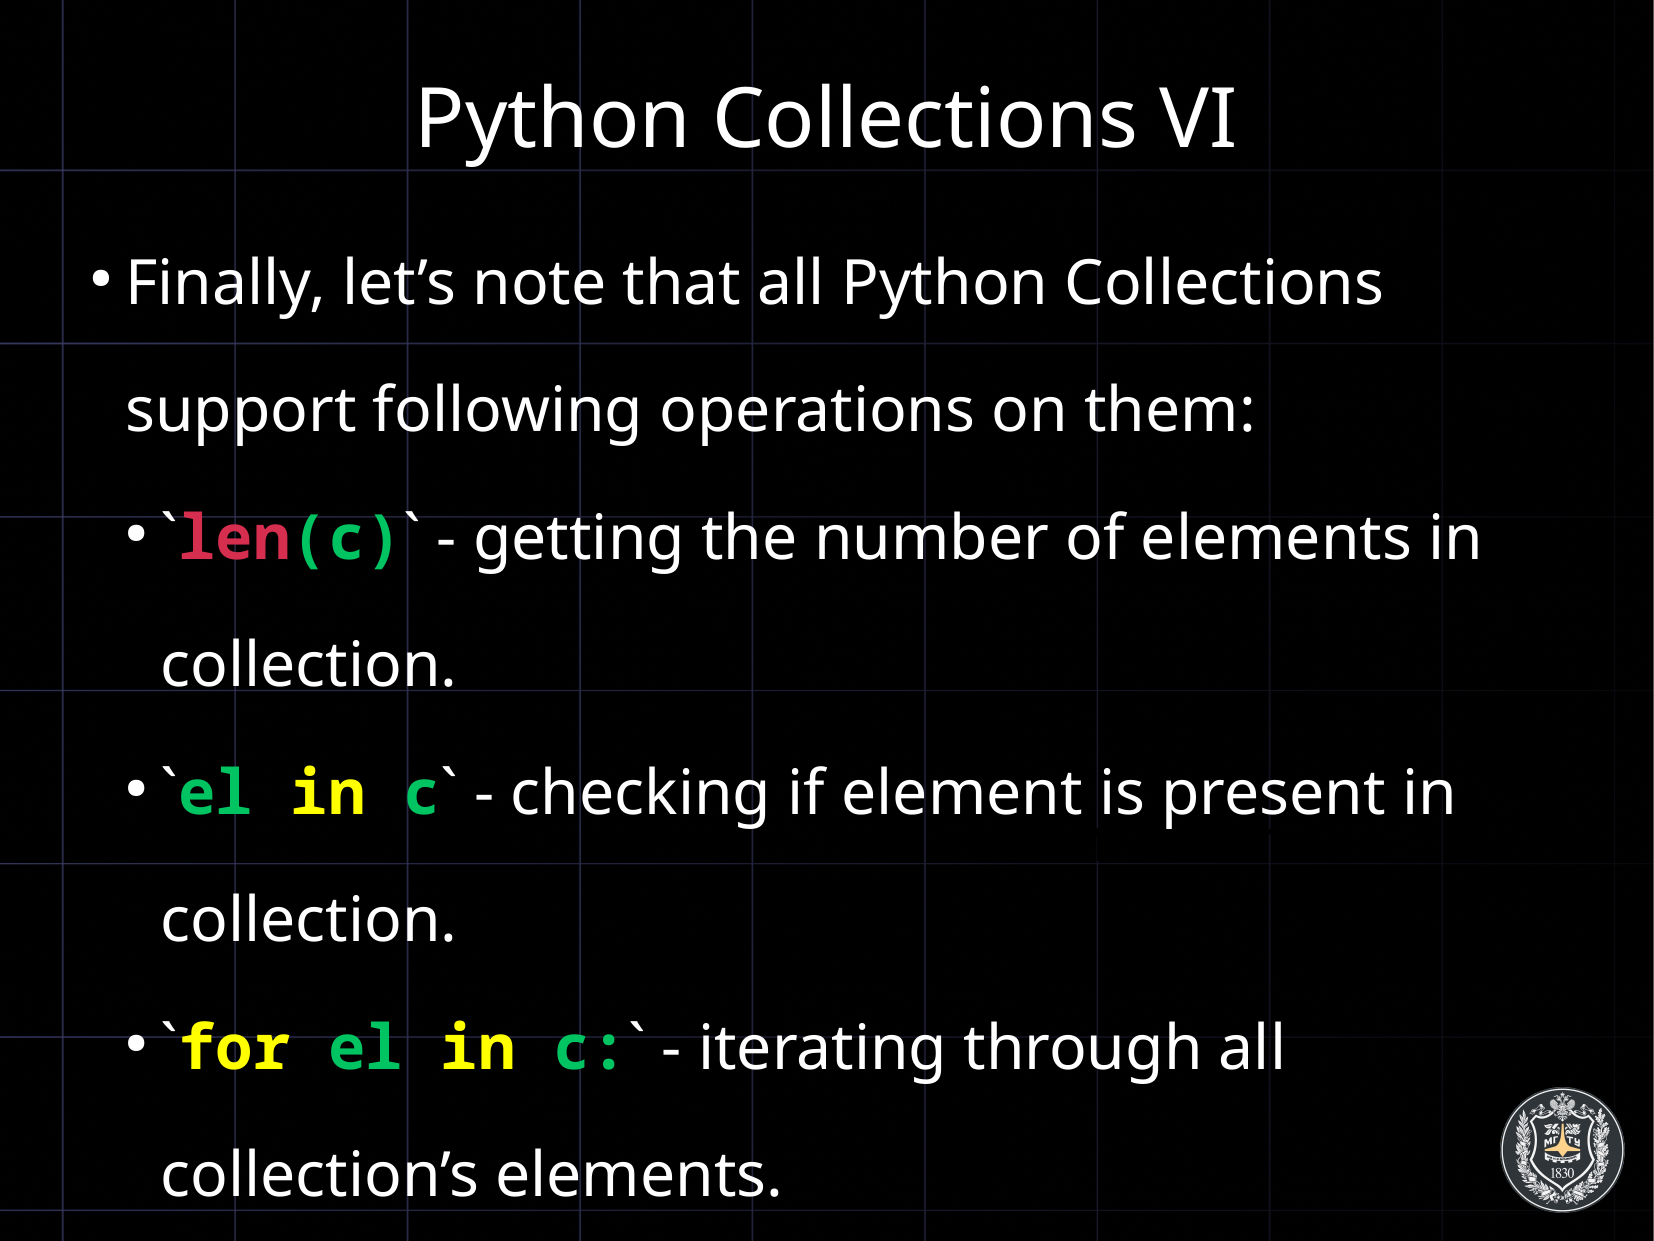

# Python Collections VI
Finally, let’s note that all Python Collections support following operations on them:
`len(c)` - getting the number of elements in collection.
`el in c` - checking if element is present in collection.
`for el in c:` - iterating through all collection’s elements.
container